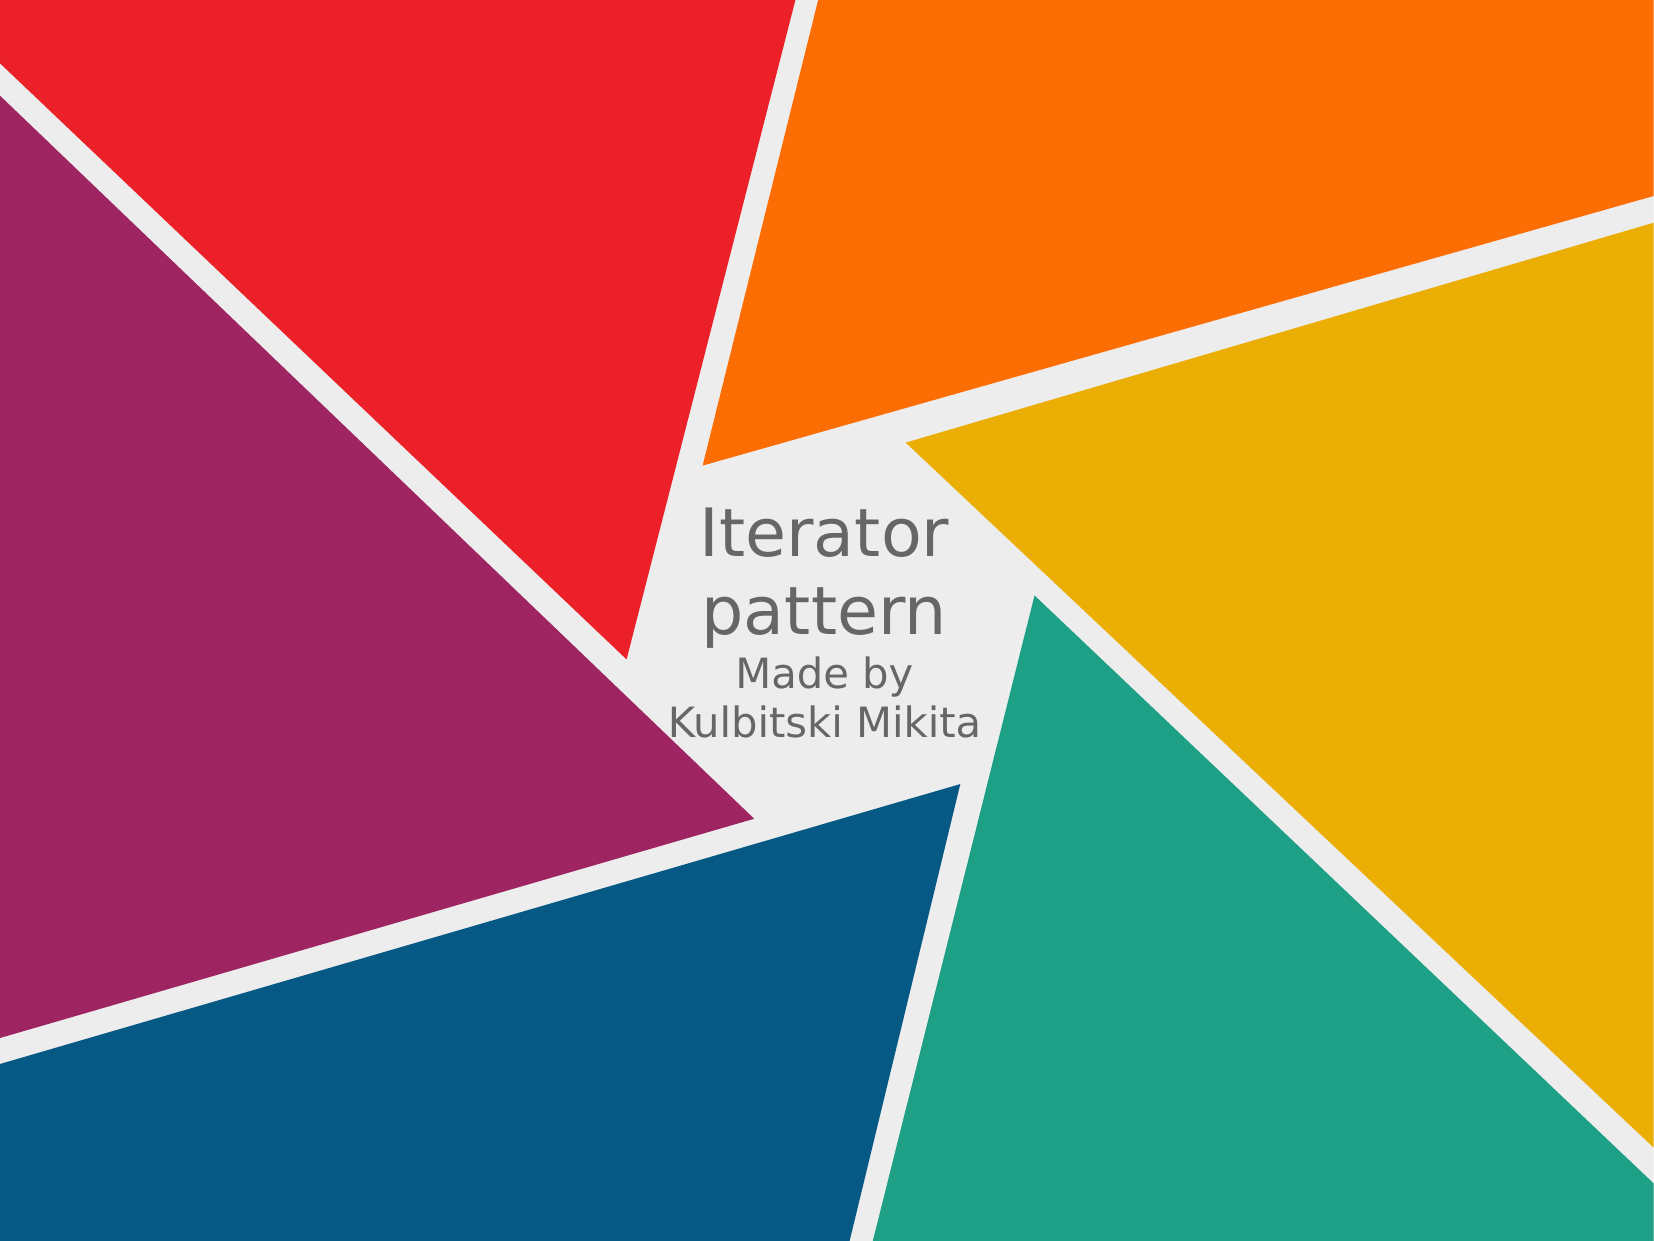

# Iterator pattern
Made by
Kulbitski Mikita